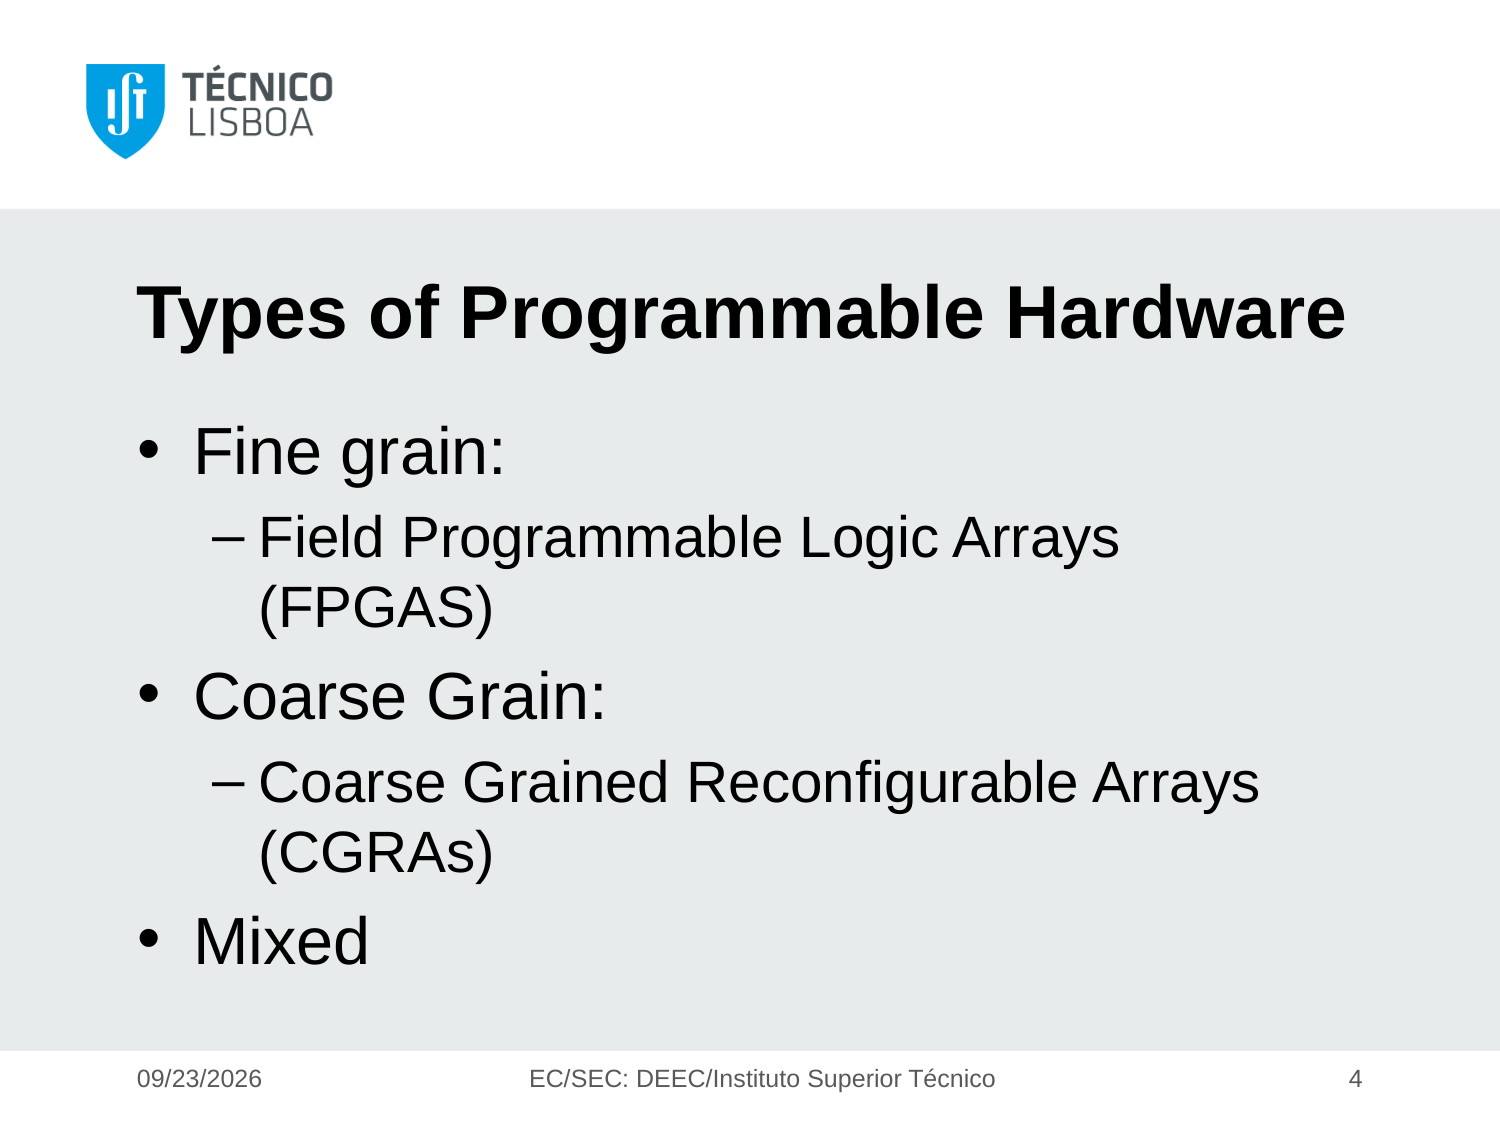

# Types of Programmable Hardware
Fine grain:
Field Programmable Logic Arrays (FPGAS)
Coarse Grain:
Coarse Grained Reconfigurable Arrays (CGRAs)
Mixed
EC/SEC: DEEC/Instituto Superior Técnico
4